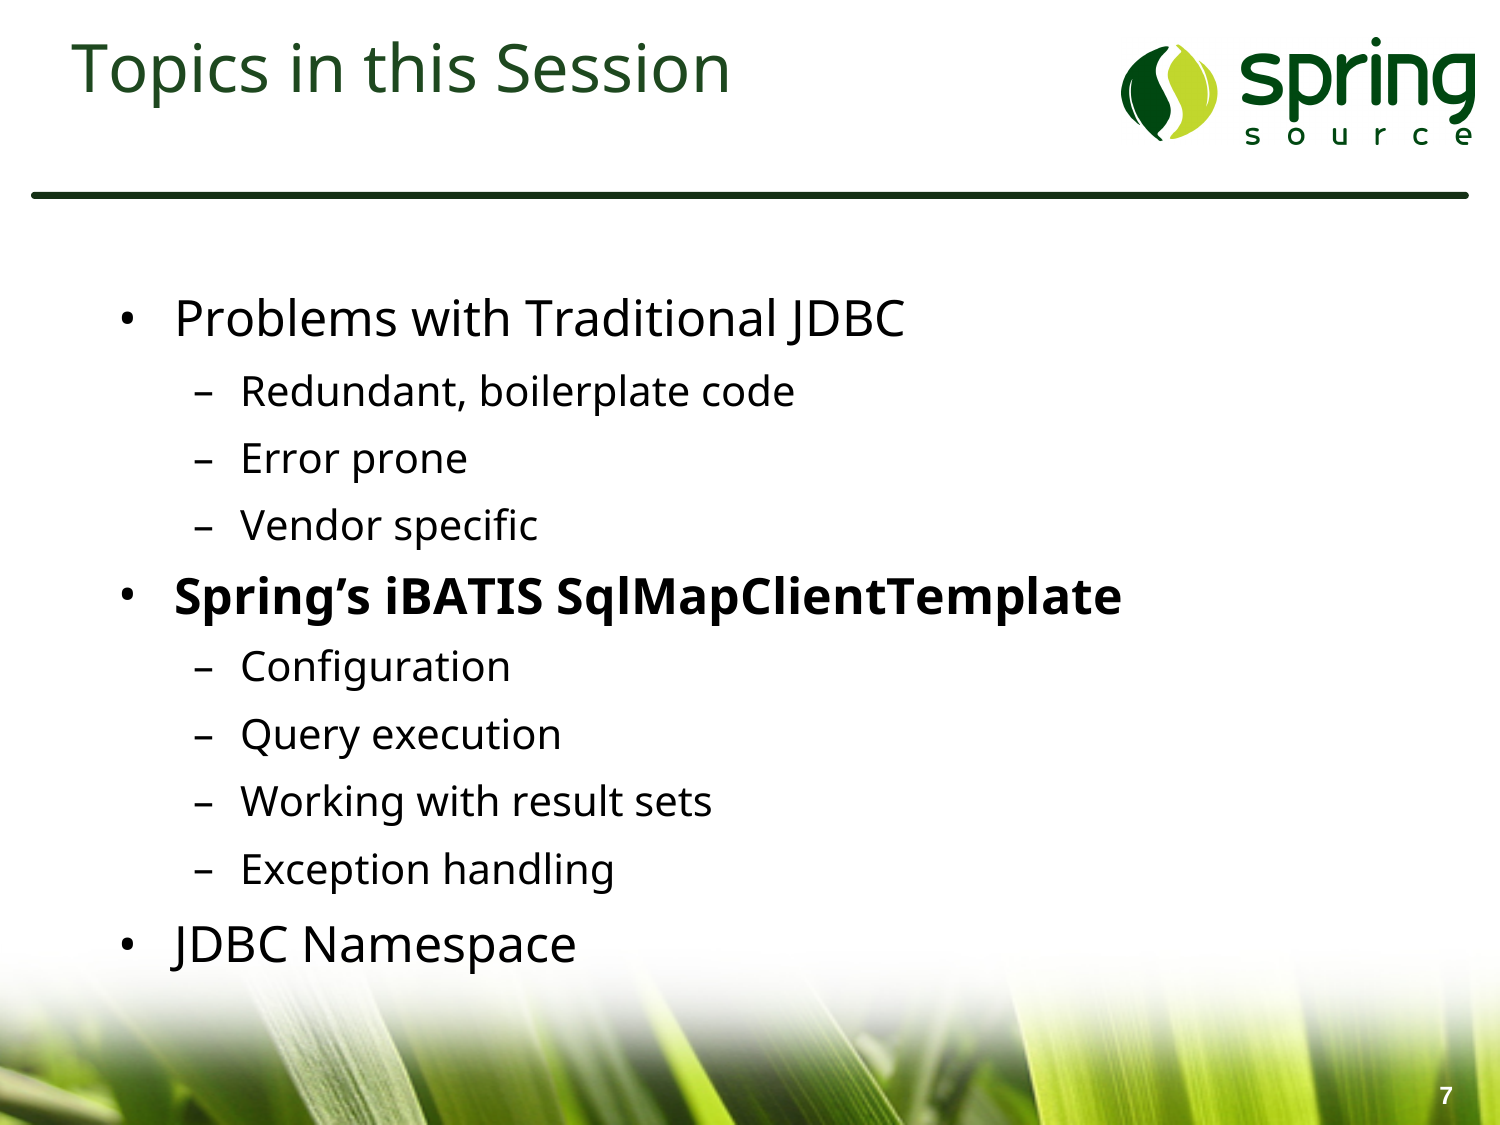

# Topics in this Session
Problems with Traditional JDBC
Redundant, boilerplate code
Error prone
Vendor specific
Spring’s iBATIS SqlMapClientTemplate
Configuration
Query execution
Working with result sets
Exception handling
JDBC Namespace